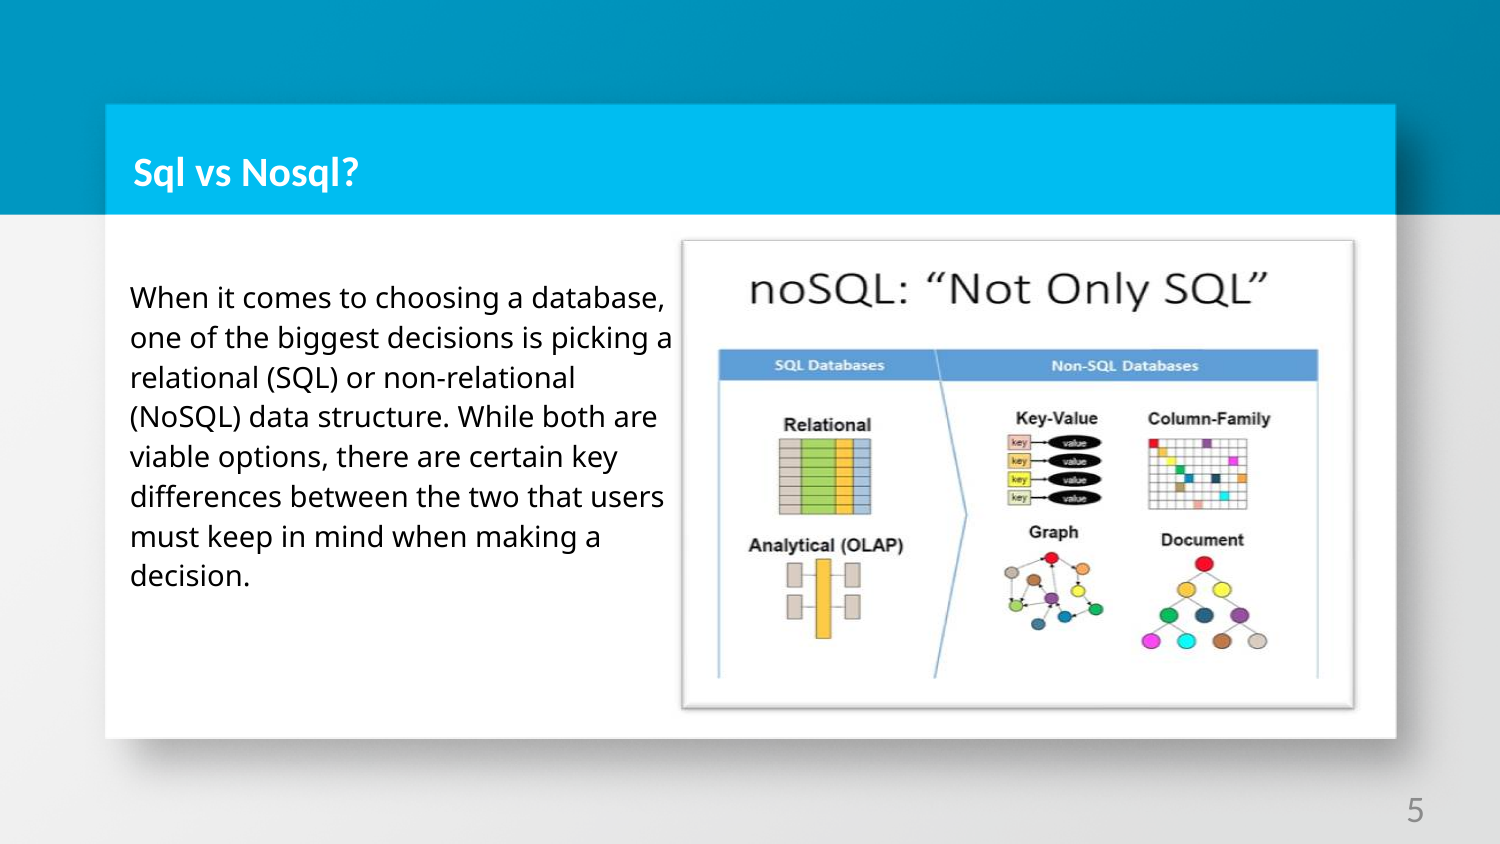

# Sql vs Nosql?
When it comes to choosing a database, one of the biggest decisions is picking a relational (SQL) or non-relational (NoSQL) data structure. While both are viable options, there are certain key differences between the two that users must keep in mind when making a decision.
Naveed Rana
5